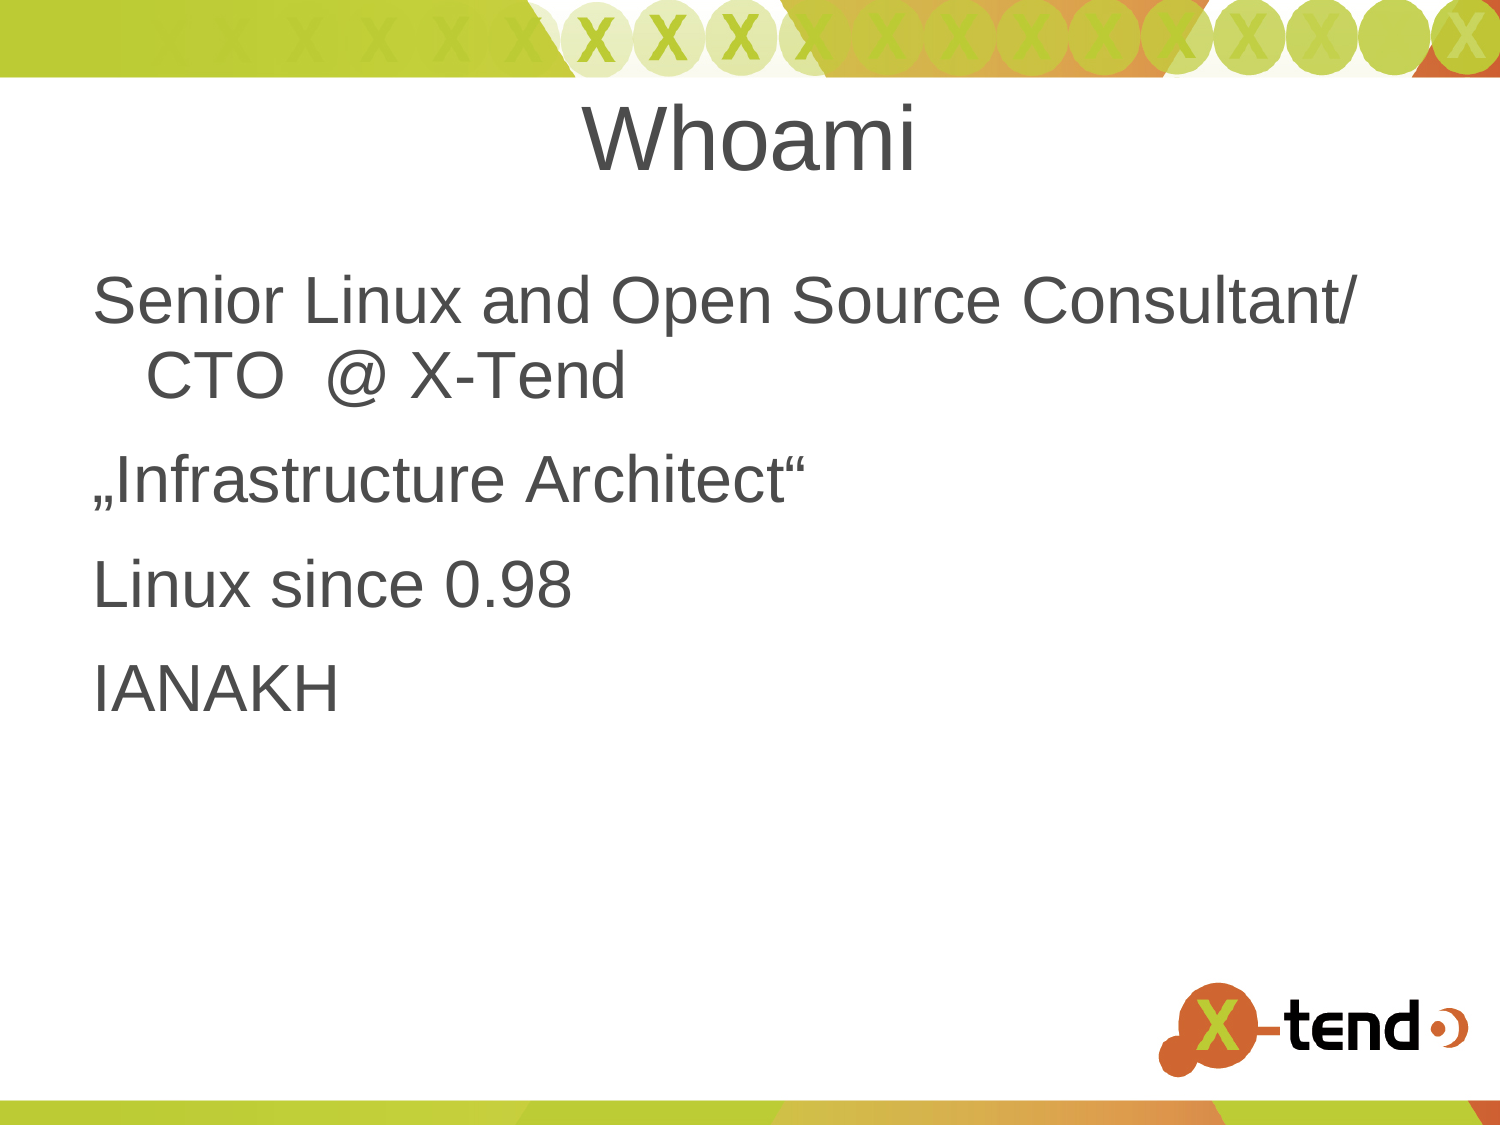

# Whoami
Senior Linux and Open Source Consultant/ CTO @ X-Tend
„Infrastructure Architect“
Linux since 0.98
IANAKH